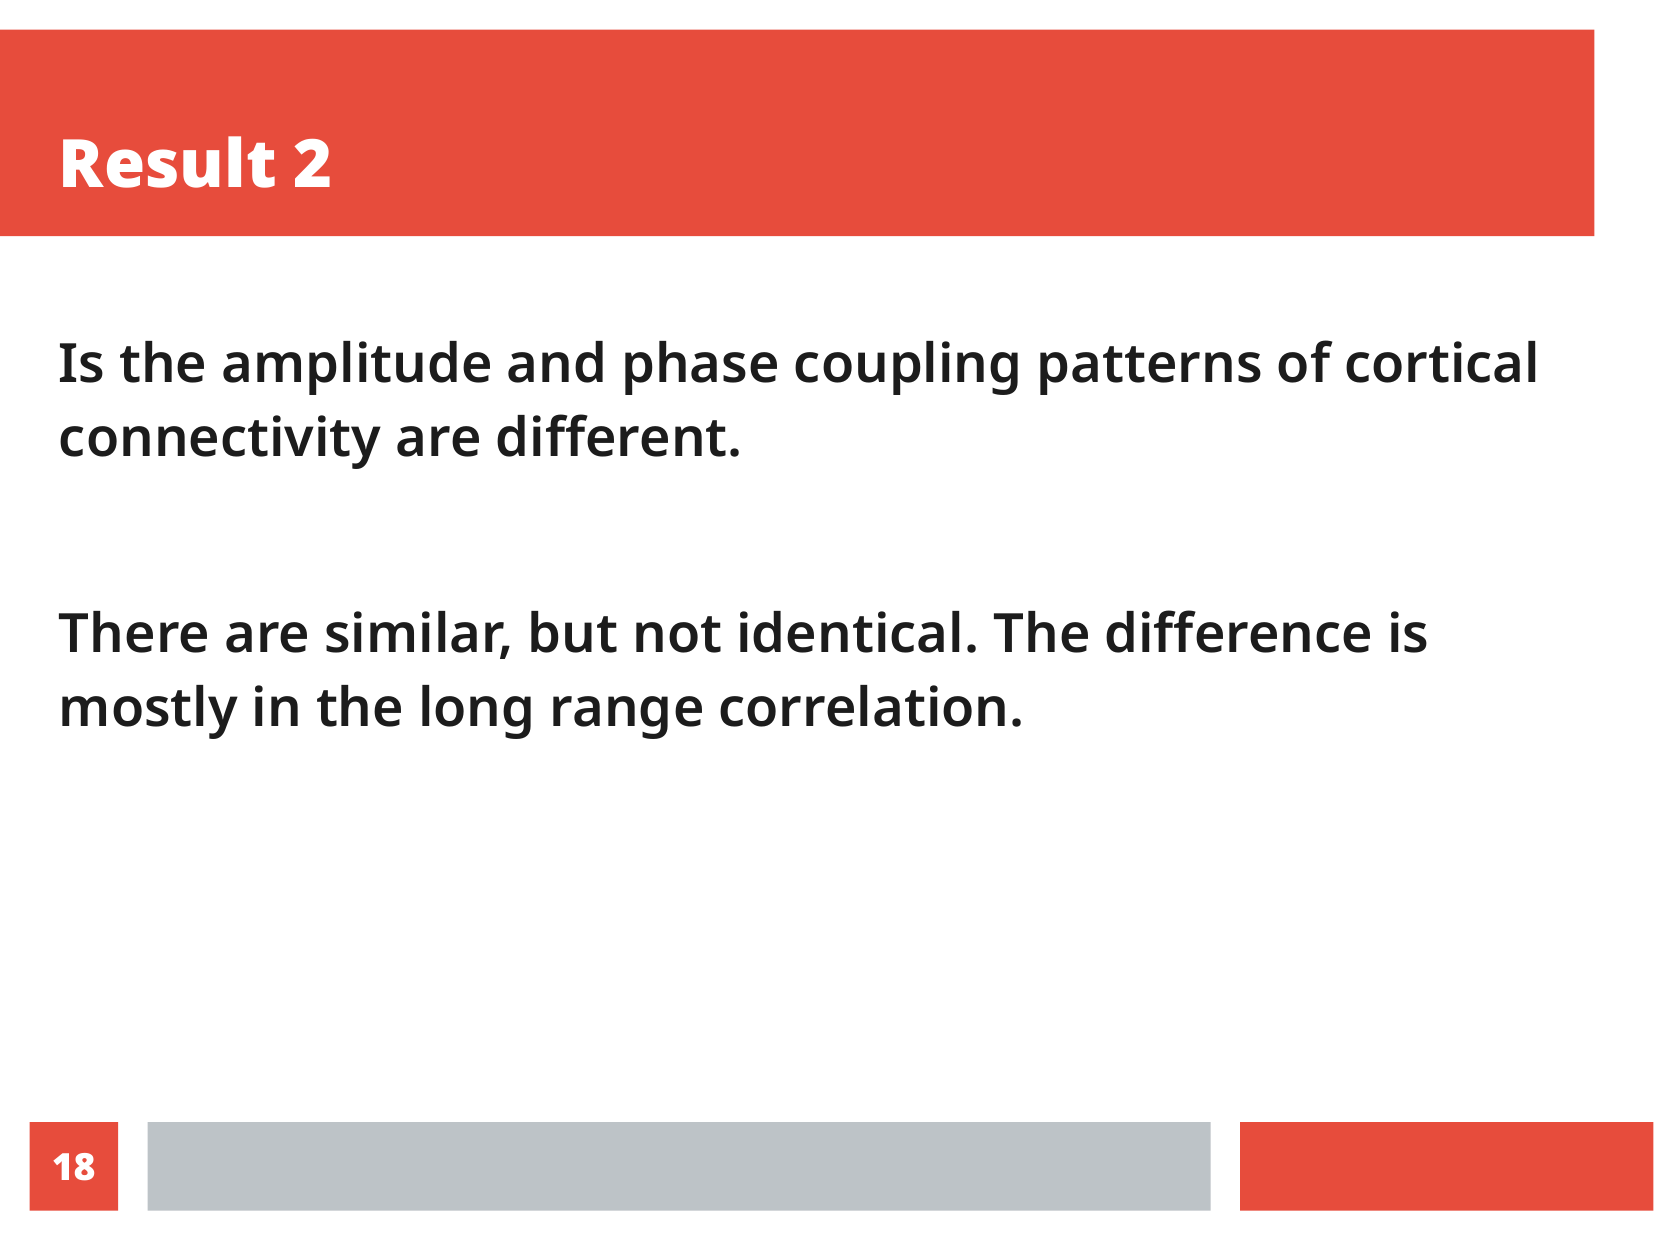

# Result 2
Is the amplitude and phase coupling patterns of cortical connectivity are different.
There are similar, but not identical. The difference is mostly in the long range correlation.
18